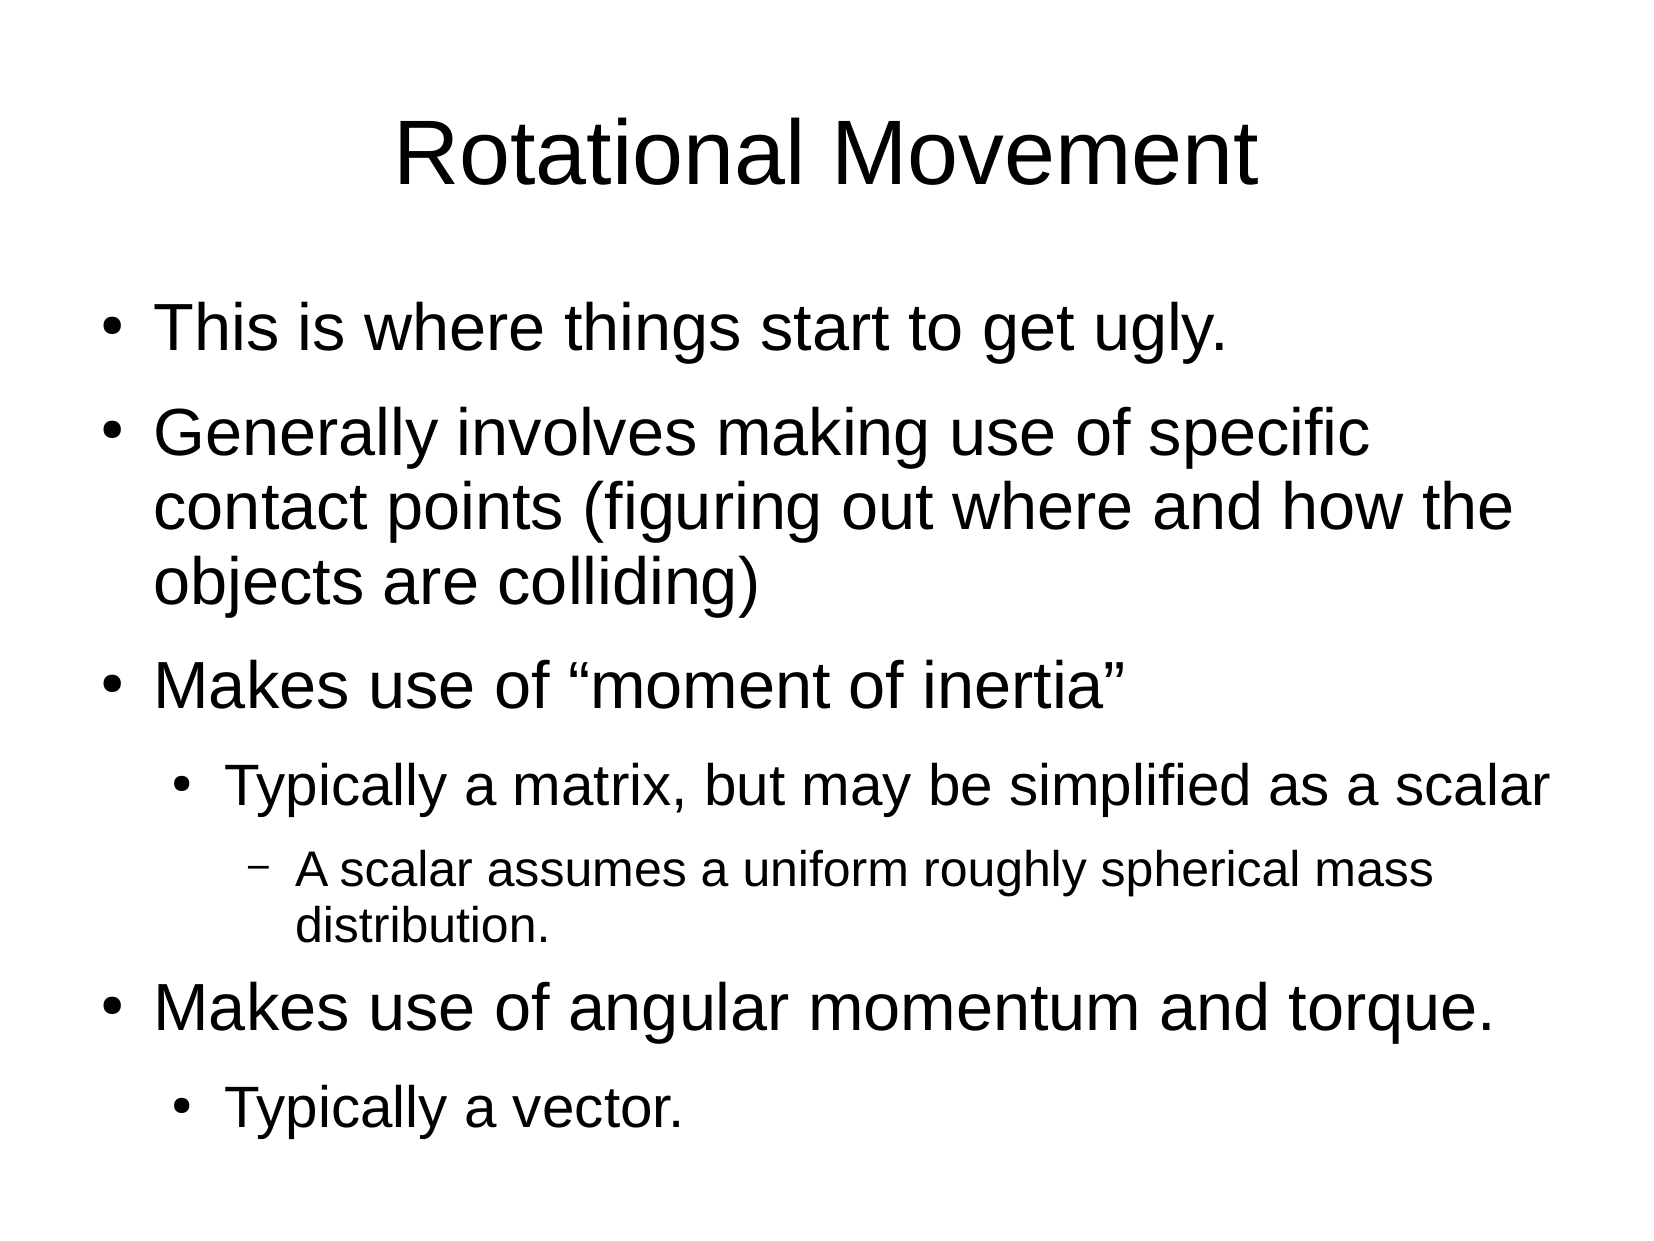

# Rotational Movement
This is where things start to get ugly.
Generally involves making use of specific contact points (figuring out where and how the objects are colliding)
Makes use of “moment of inertia”
Typically a matrix, but may be simplified as a scalar
A scalar assumes a uniform roughly spherical mass distribution.
Makes use of angular momentum and torque.
Typically a vector.